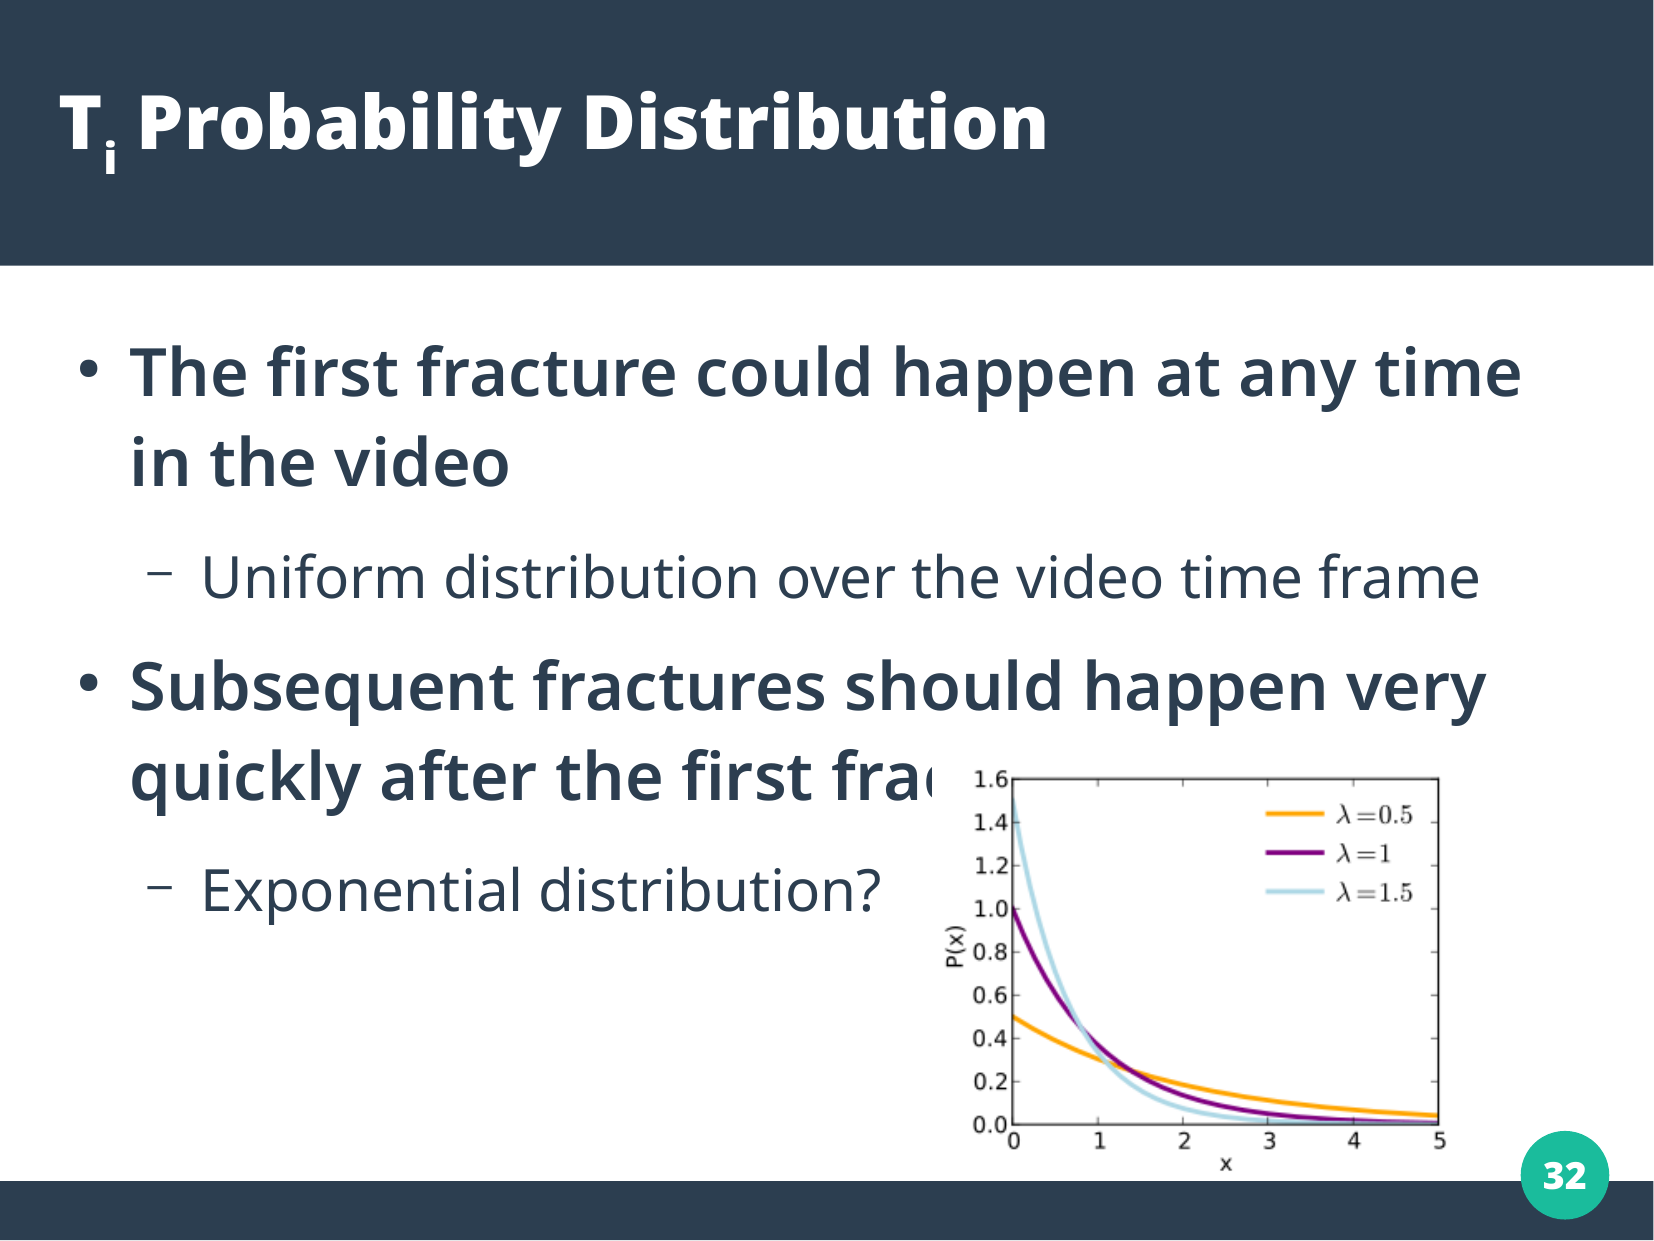

# Ti Probability Distribution
The first fracture could happen at any time in the video
Uniform distribution over the video time frame
Subsequent fractures should happen very quickly after the first fracture
Exponential distribution?
32